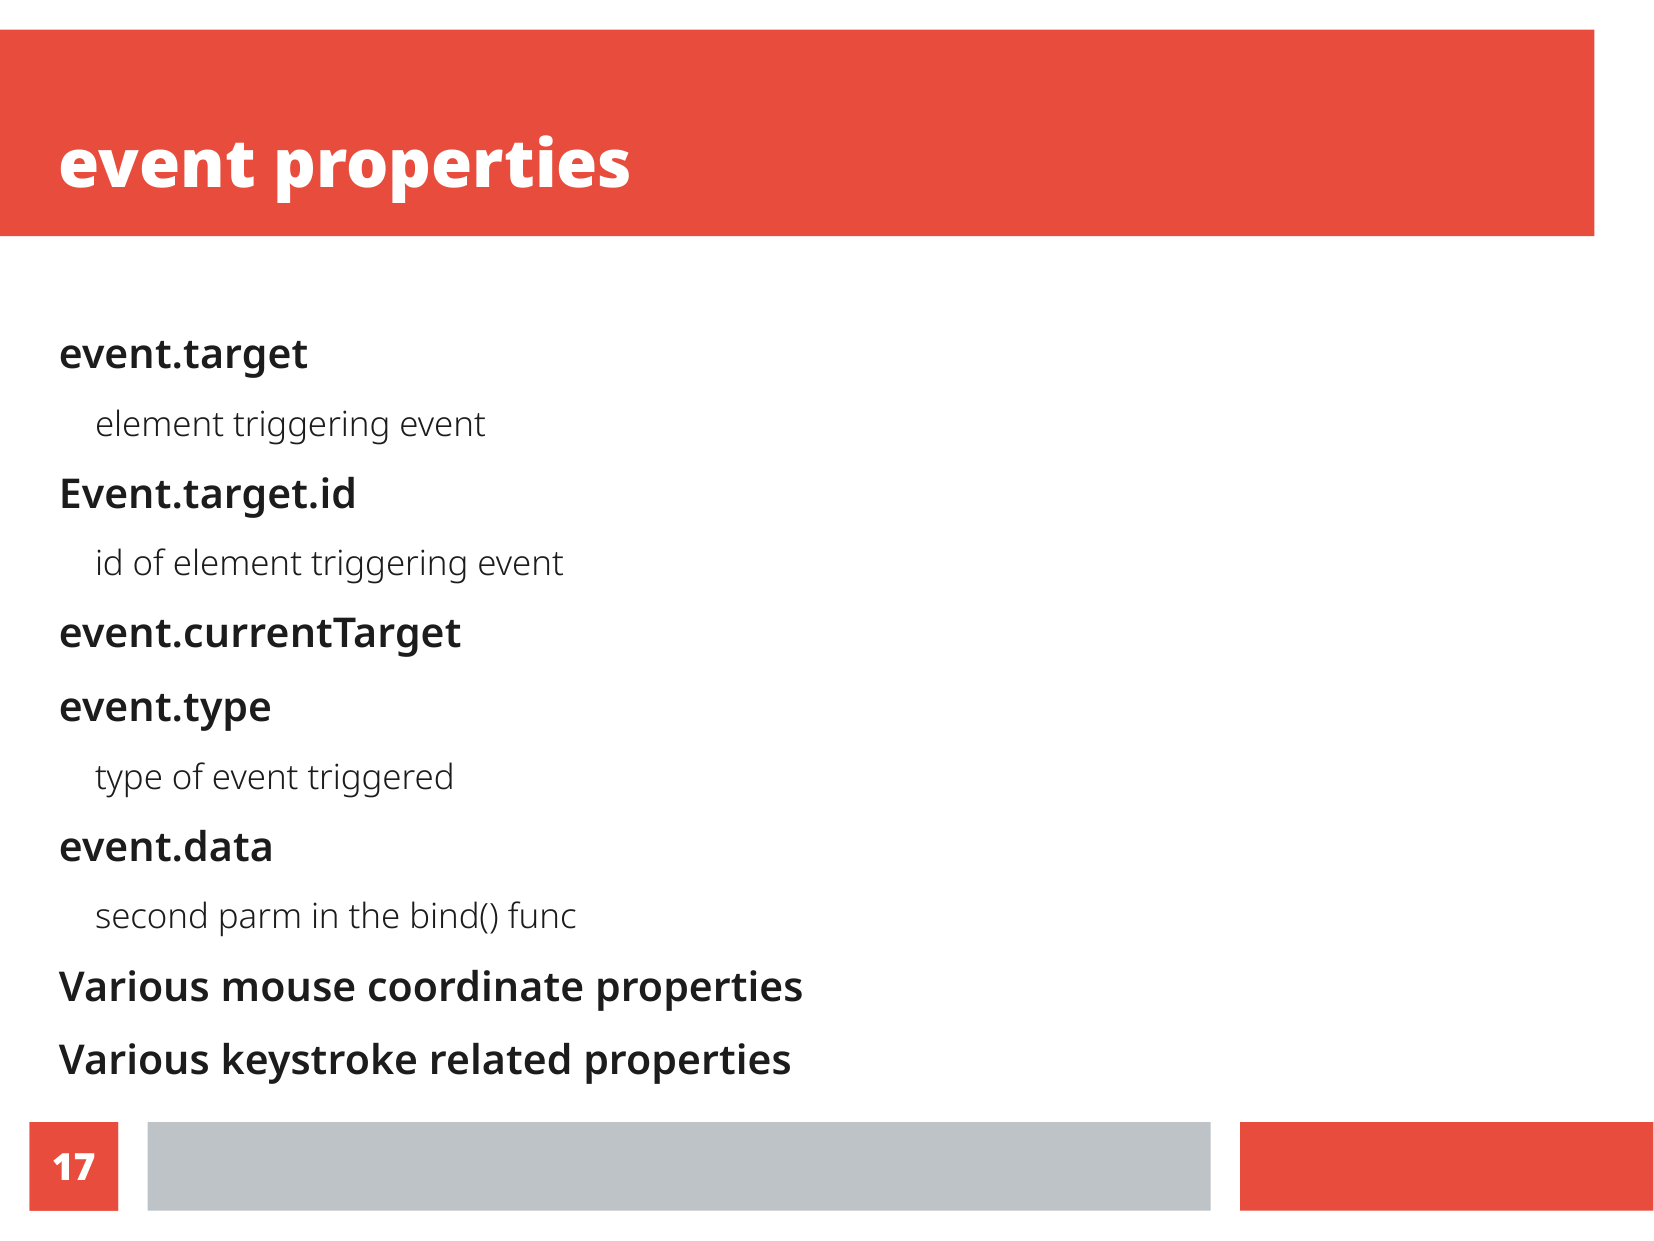

# event properties
event.target
element triggering event
Event.target.id
id of element triggering event
event.currentTarget
event.type
type of event triggered
event.data
second parm in the bind() func
Various mouse coordinate properties
Various keystroke related properties
17